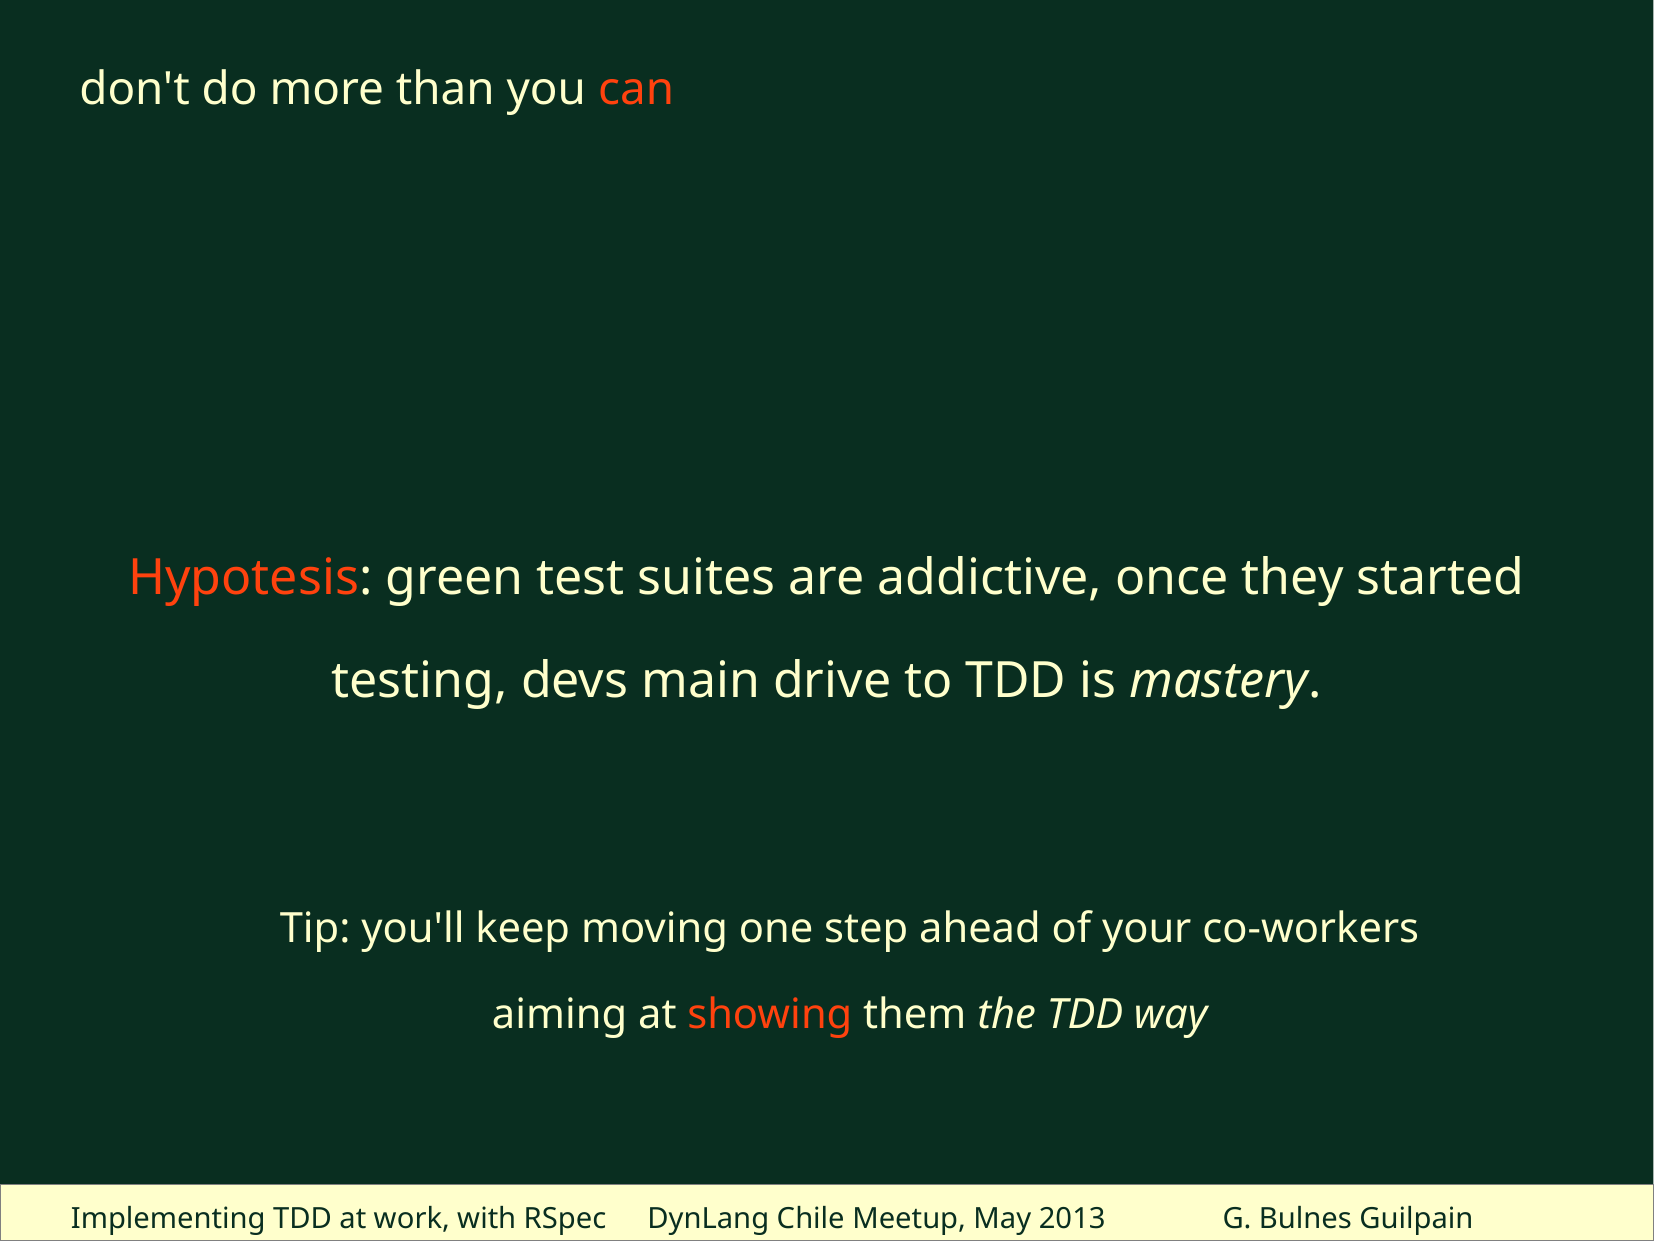

don't do more than you can
# Hypotesis: green test suites are addictive, once they started testing, devs main drive to TDD is mastery.
Tip: you'll keep moving one step ahead of your co-workers
aiming at showing them the TDD way
Implementing TDD at work, with RSpec
DynLang Chile Meetup, May 2013
G. Bulnes Guilpain